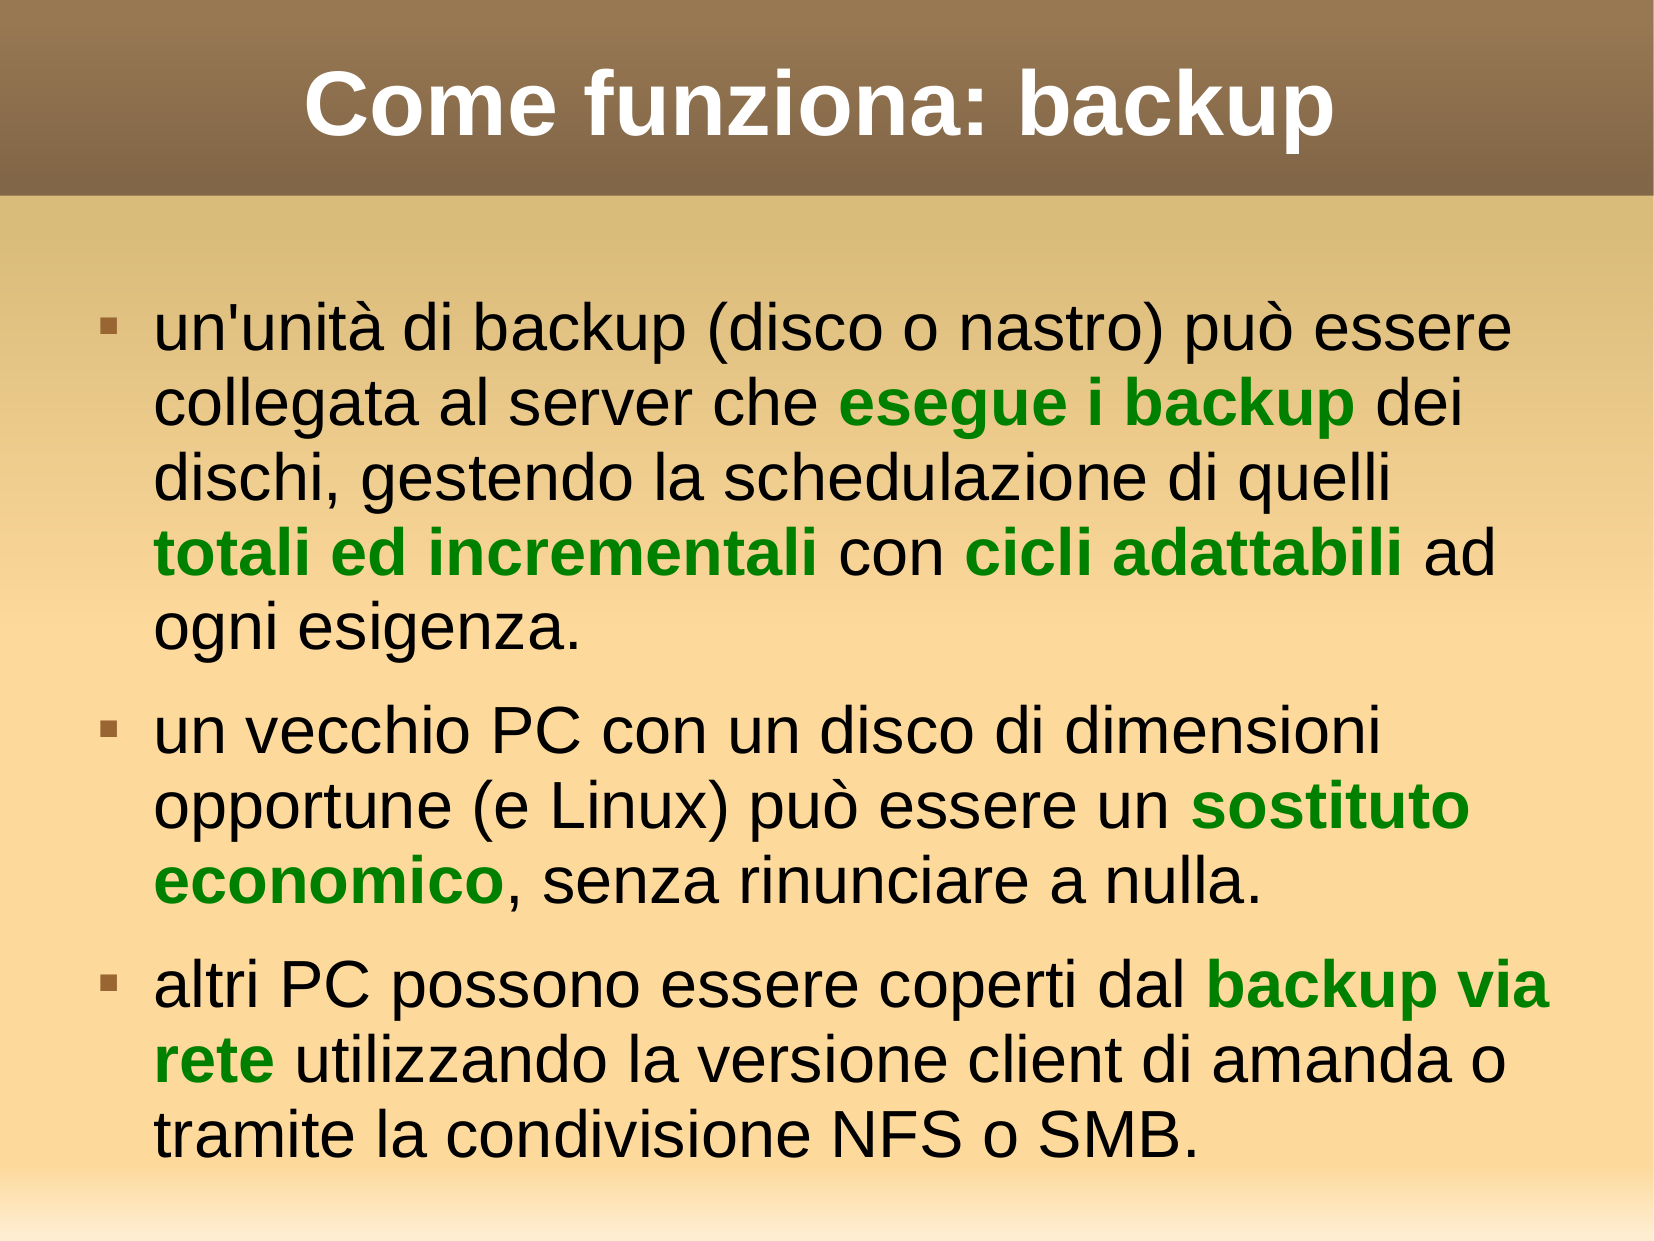

# Come funziona: backup
un'unità di backup (disco o nastro) può essere collegata al server che esegue i backup dei dischi, gestendo la schedulazione di quelli totali ed incrementali con cicli adattabili ad ogni esigenza.
un vecchio PC con un disco di dimensioni opportune (e Linux) può essere un sostituto economico, senza rinunciare a nulla.
altri PC possono essere coperti dal backup via rete utilizzando la versione client di amanda o tramite la condivisione NFS o SMB.